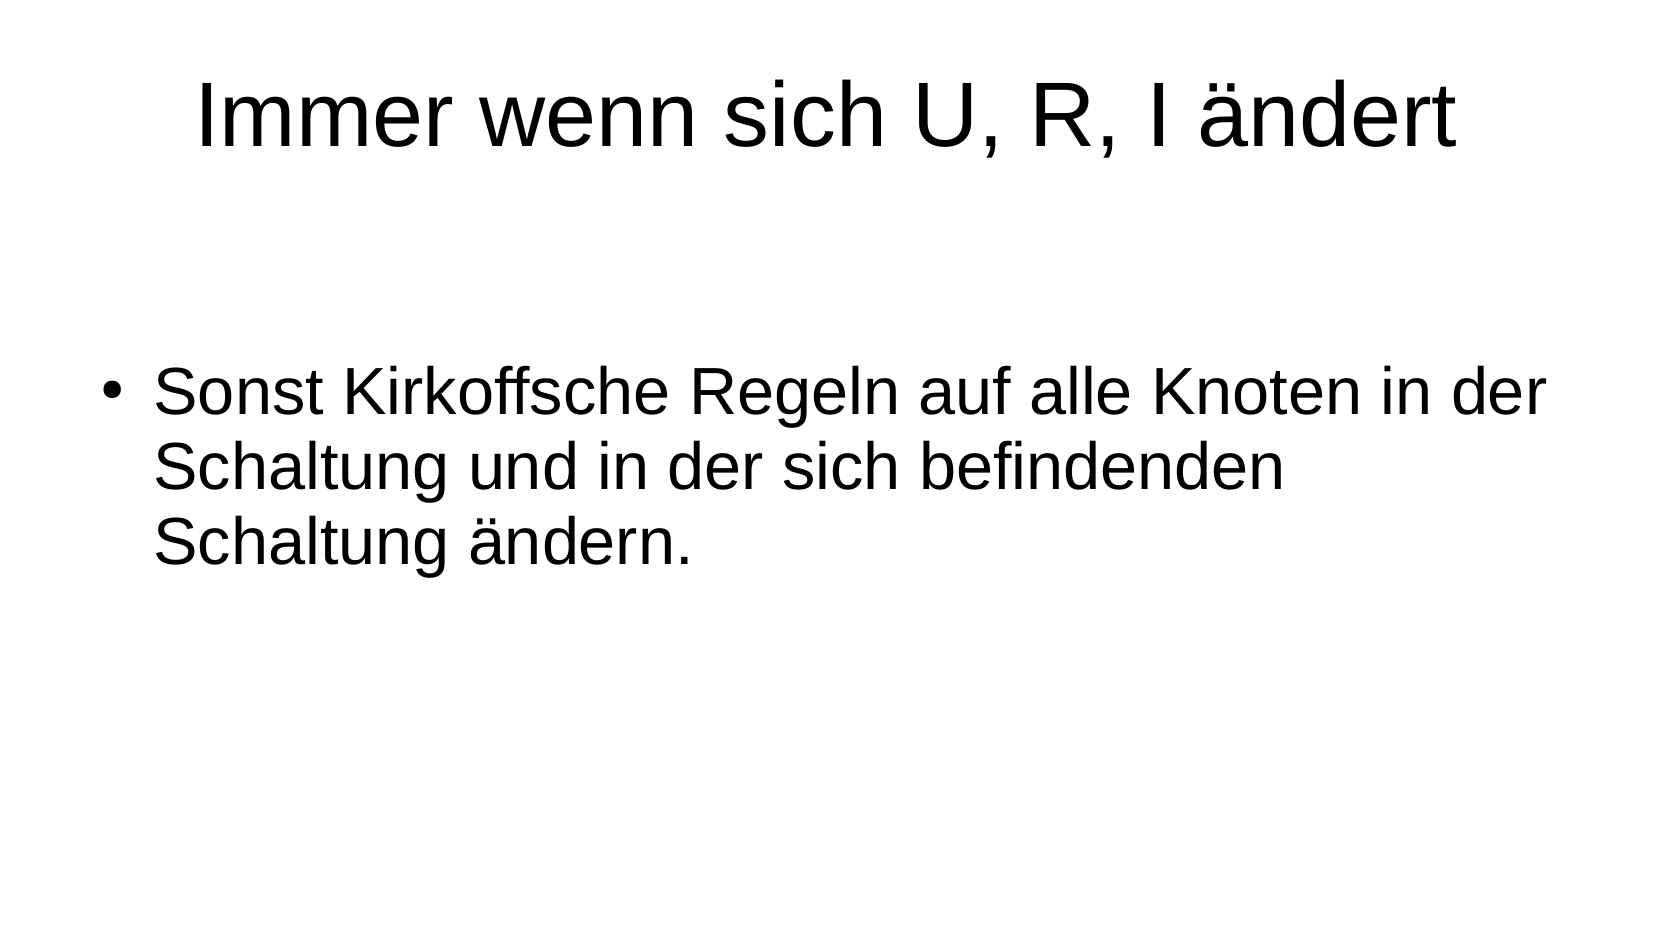

# Immer wenn sich U, R, I ändert
Sonst Kirkoffsche Regeln auf alle Knoten in der Schaltung und in der sich befindenden Schaltung ändern.